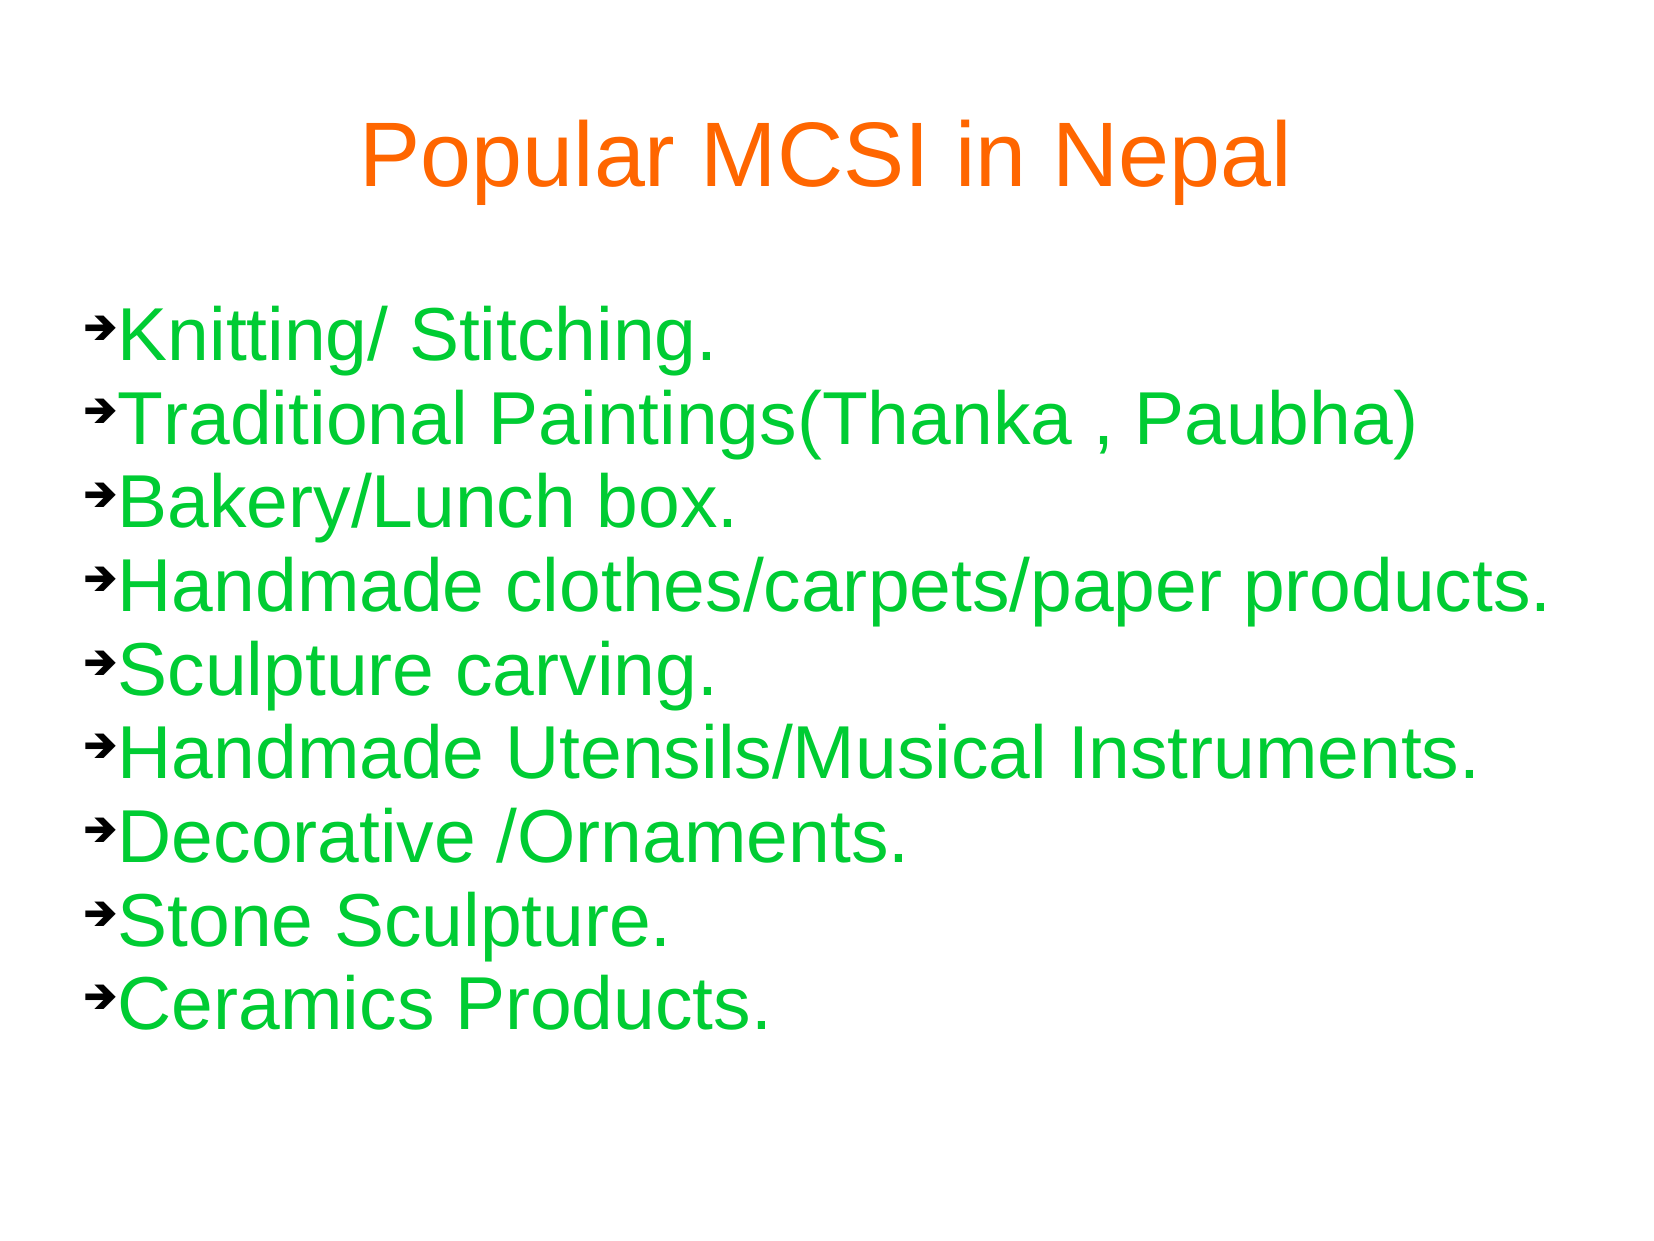

# Popular MCSI in Nepal
Knitting/ Stitching.
Traditional Paintings(Thanka , Paubha)
Bakery/Lunch box.
Handmade clothes/carpets/paper products.
Sculpture carving.
Handmade Utensils/Musical Instruments.
Decorative /Ornaments.
Stone Sculpture.
Ceramics Products.